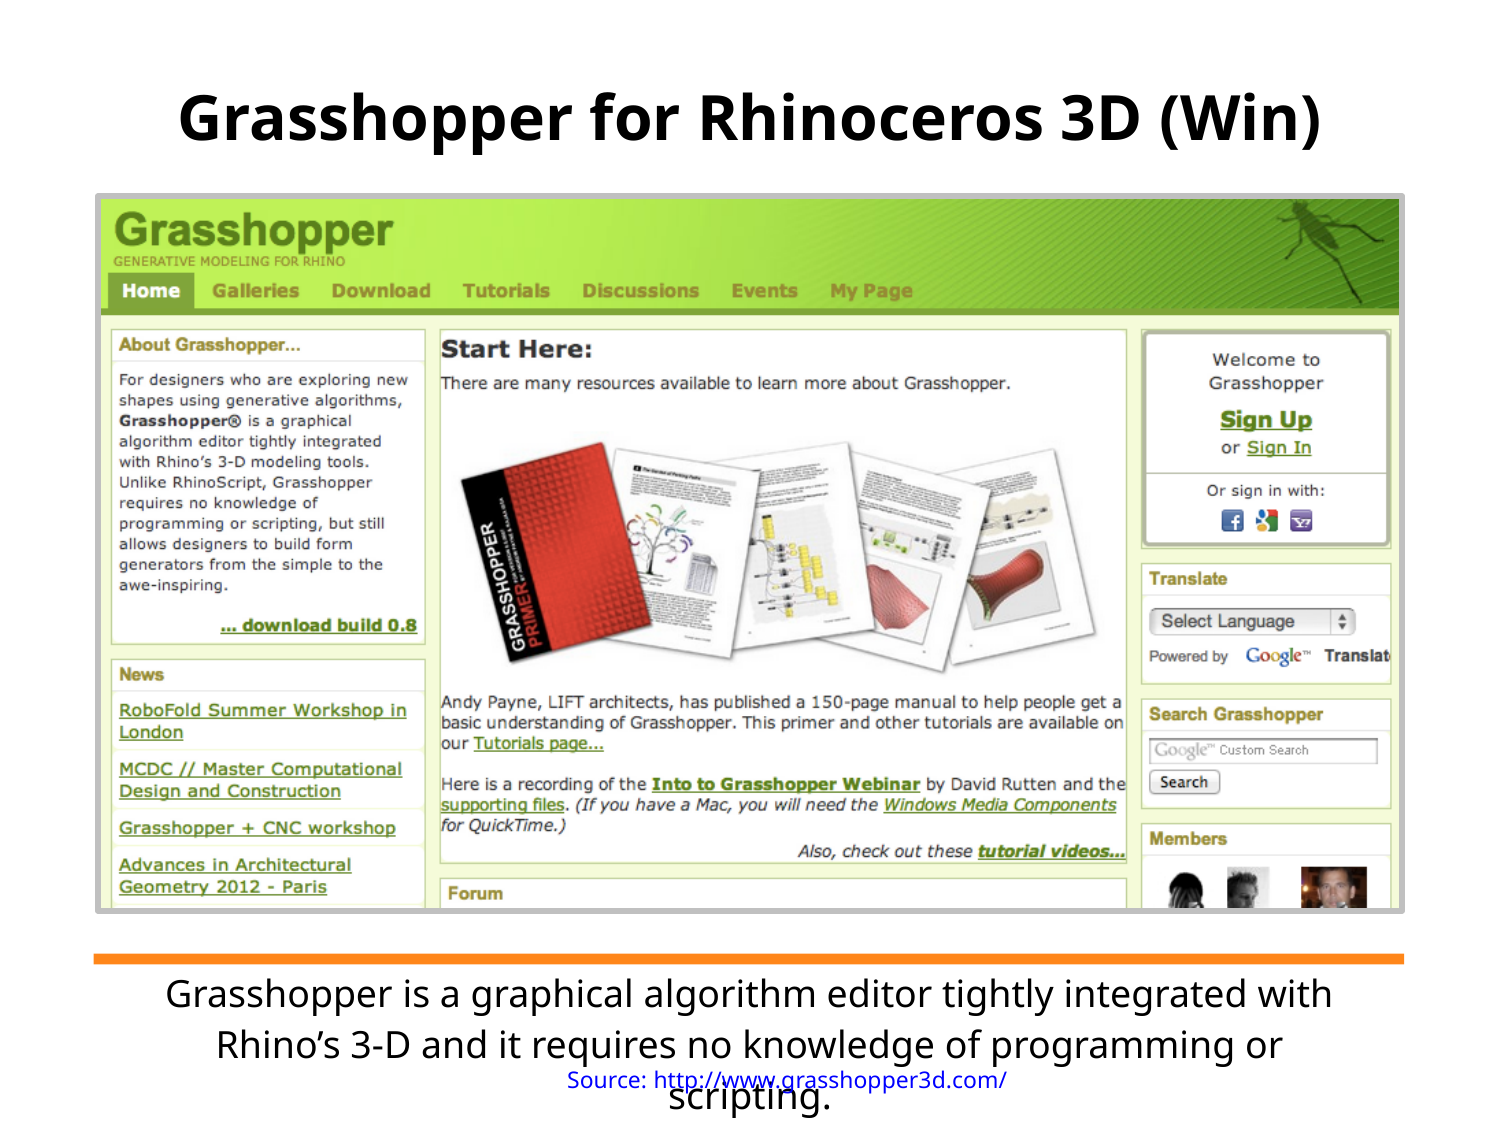

# Grasshopper for Rhinoceros 3D (Win)
Grasshopper is a graphical algorithm editor tightly integrated with Rhino’s 3-D and it requires no knowledge of programming or scripting.
Source: http://www.grasshopper3d.com/